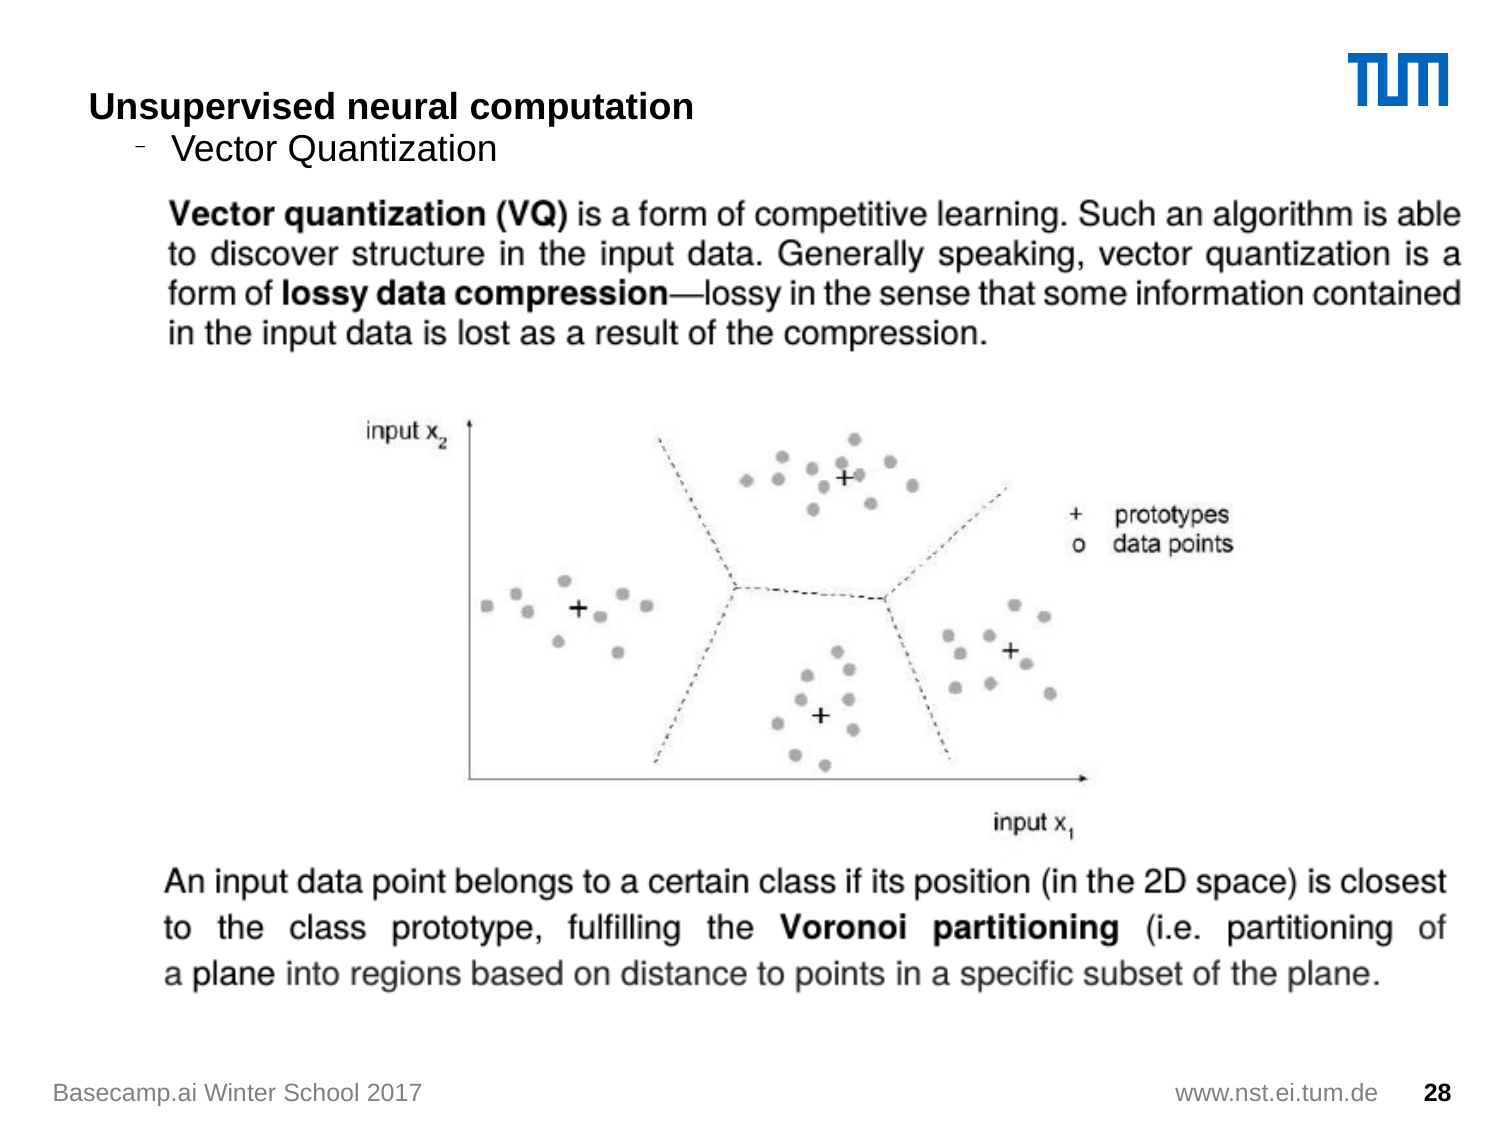

Unsupervised neural computation
Vector Quantization
Basecamp.ai Winter School 2017
28